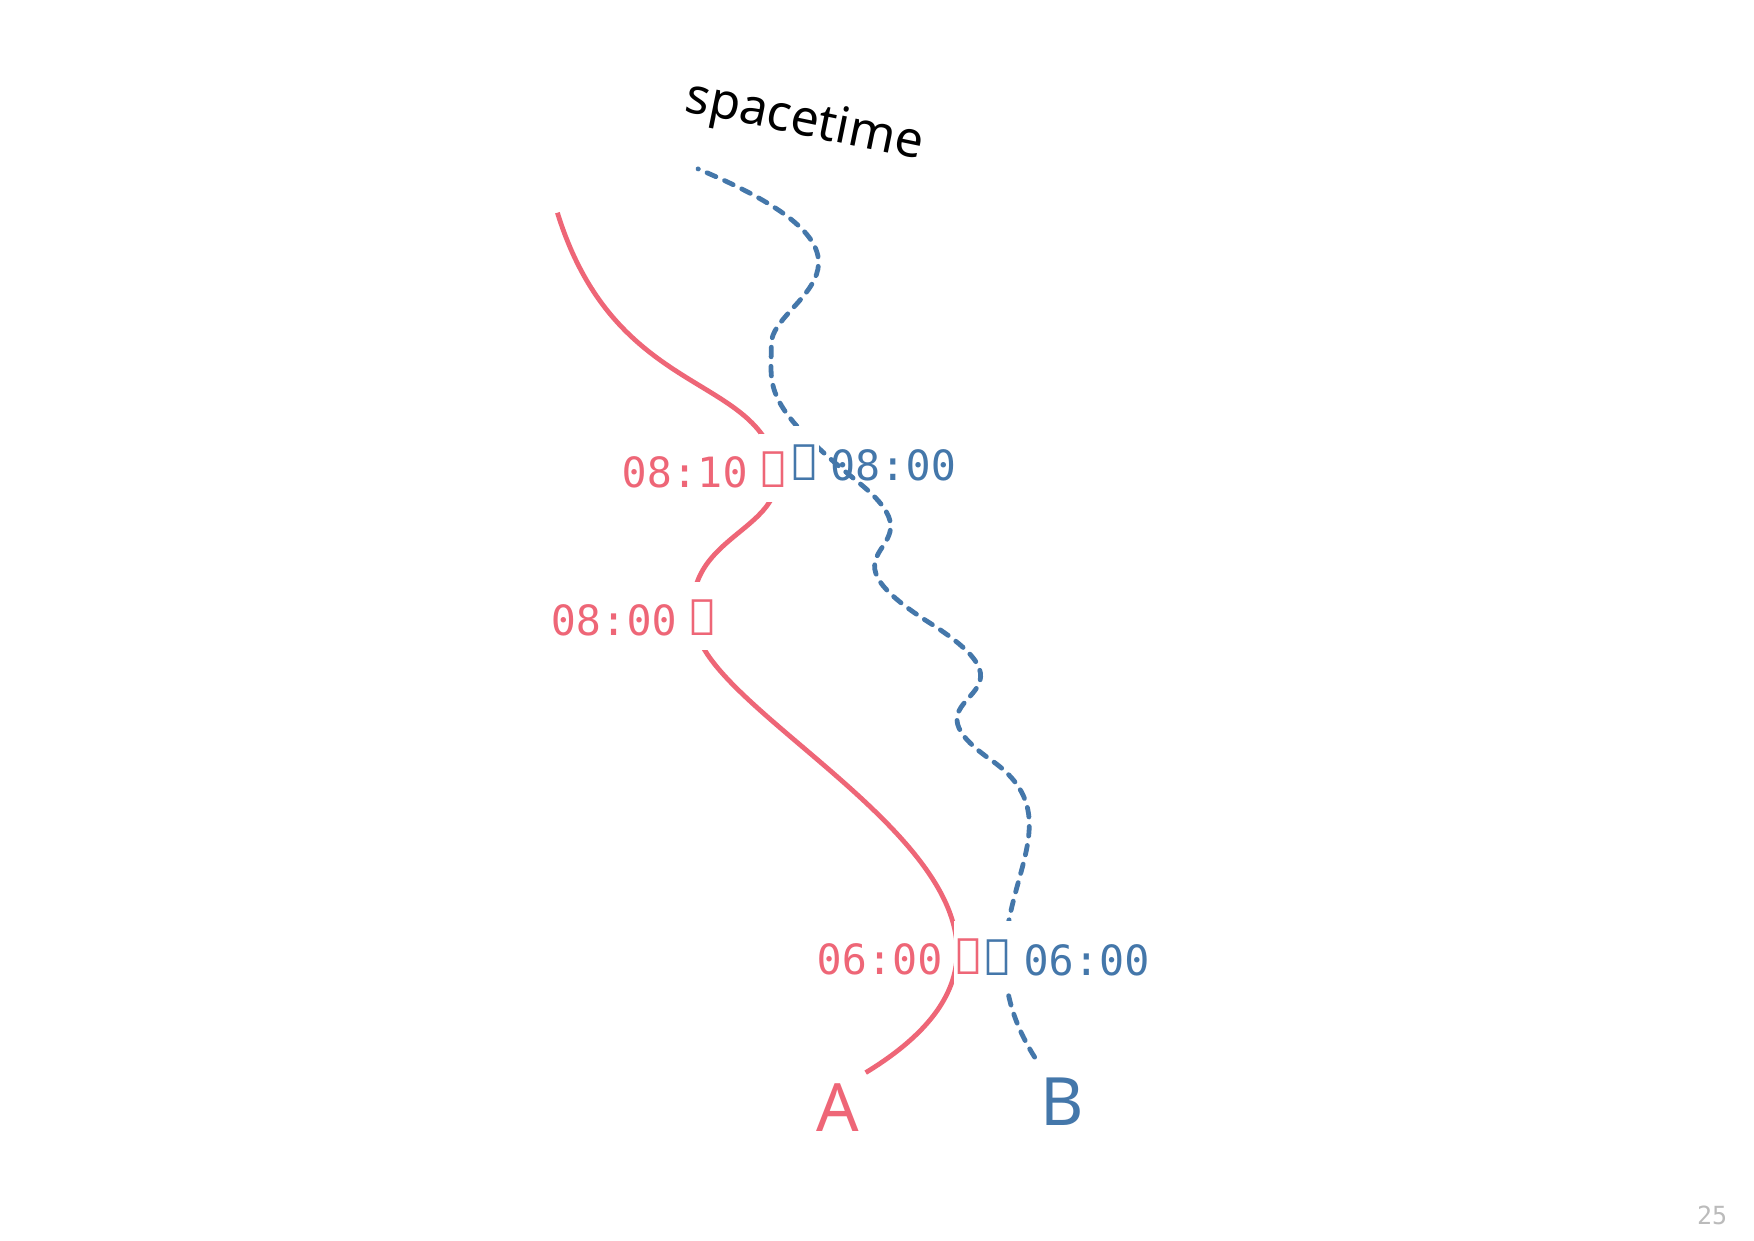

spacetime
 08:00
08:10 
08:00 
 06:00
06:00 
B
A